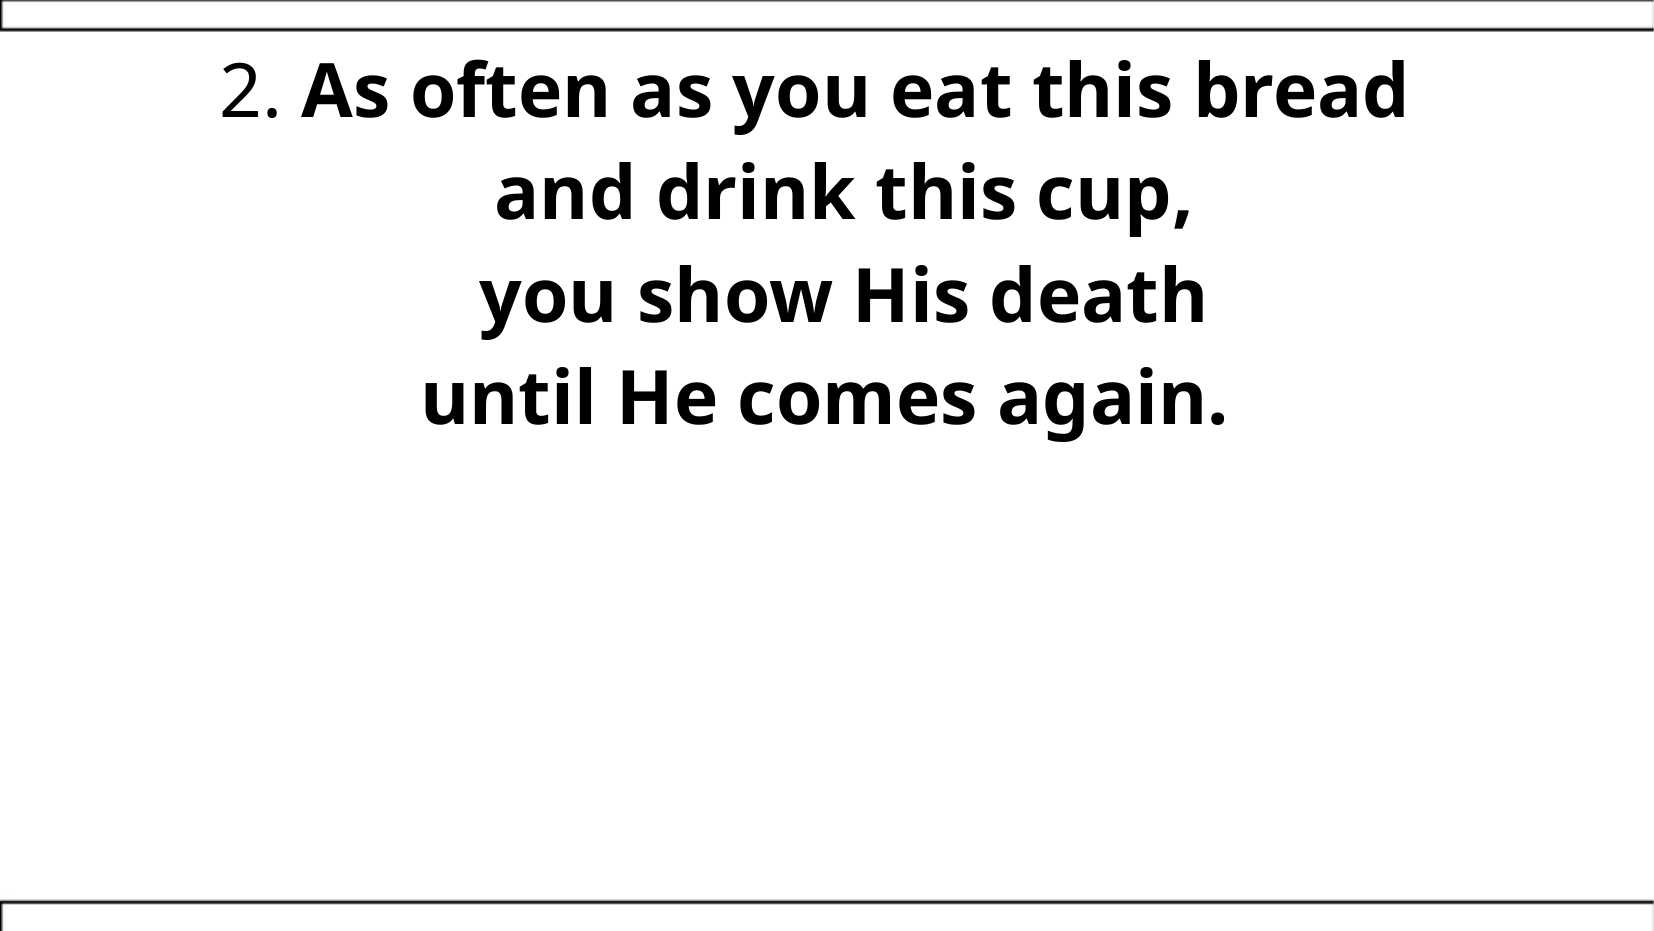

2. As often as you eat this bread
 and drink this cup,
 you show His death
until He comes again.